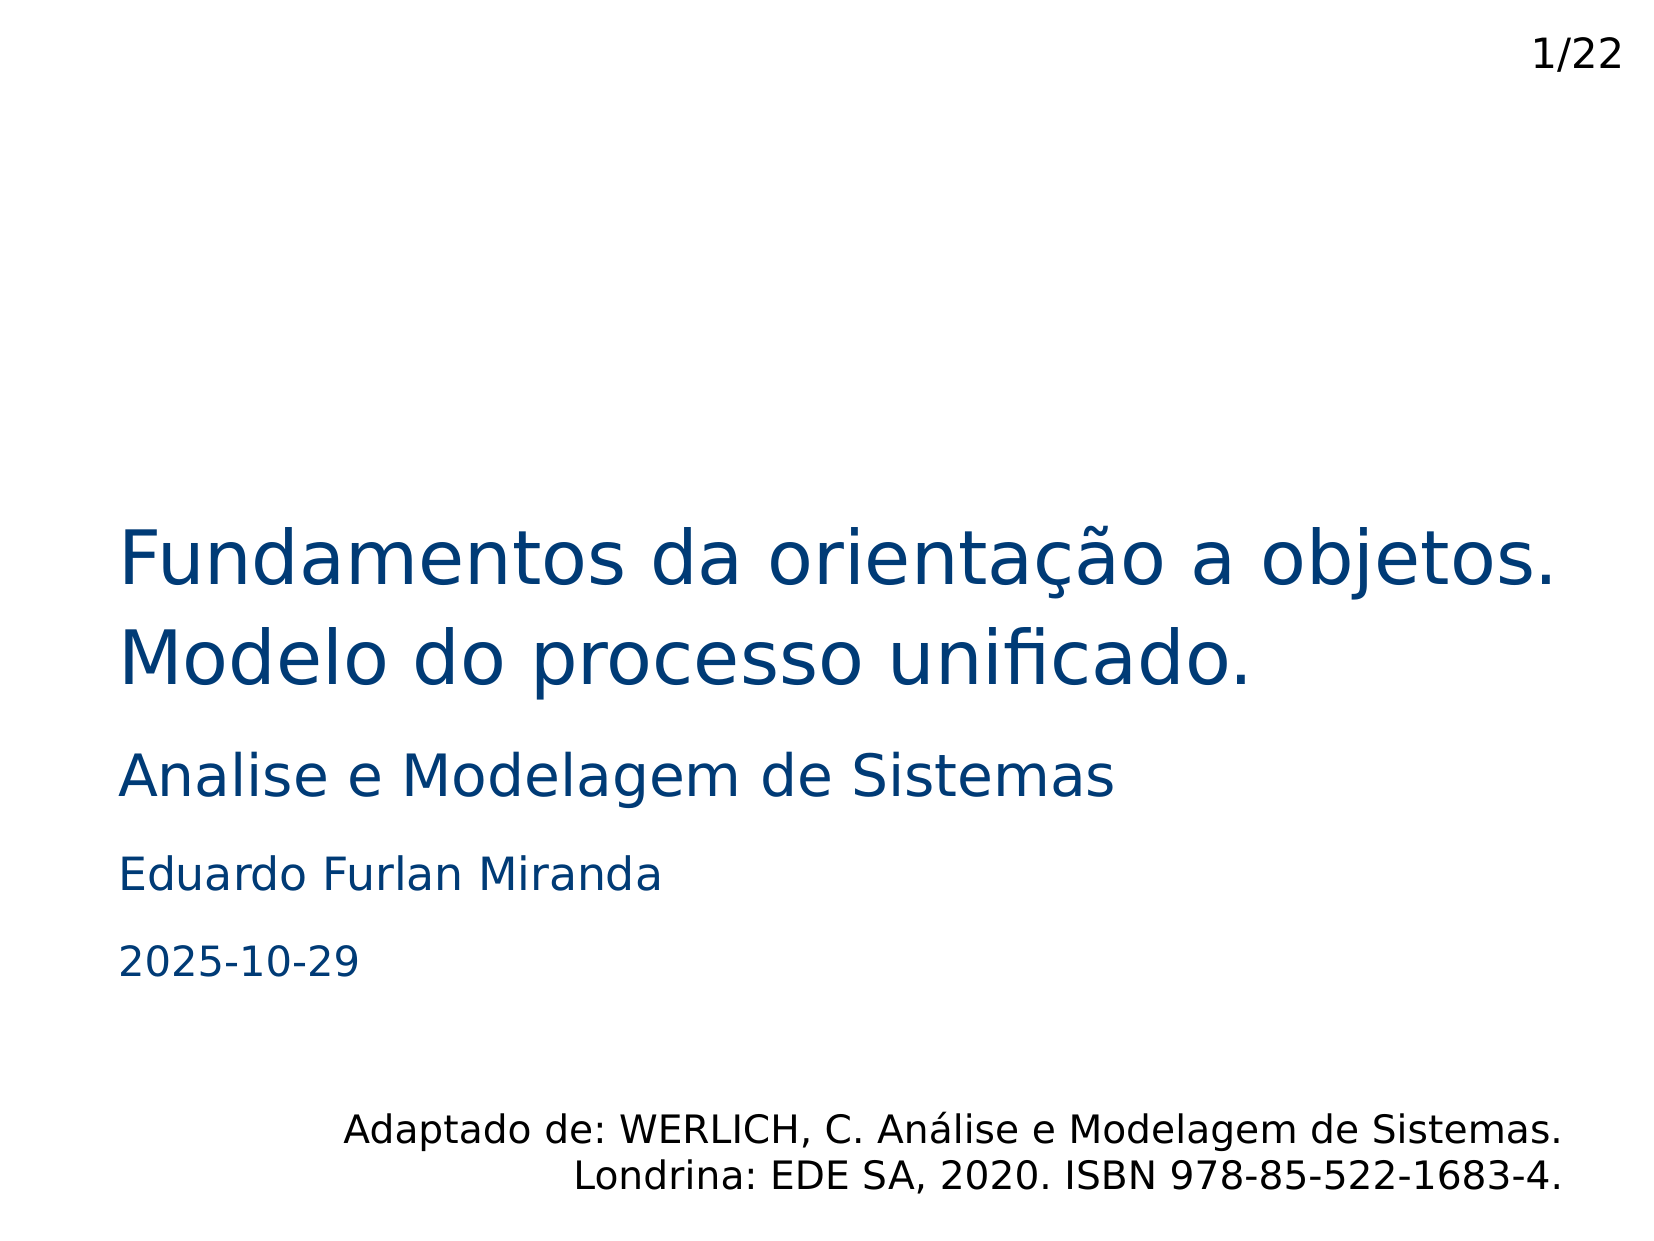

1
# Fundamentos da orientação a objetos. Modelo do processo unificado.
Analise e Modelagem de Sistemas
Eduardo Furlan Miranda
2025-10-29
Adaptado de: WERLICH, C. Análise e Modelagem de Sistemas. Londrina: EDE SA, 2020. ISBN 978-85-522-1683-4.